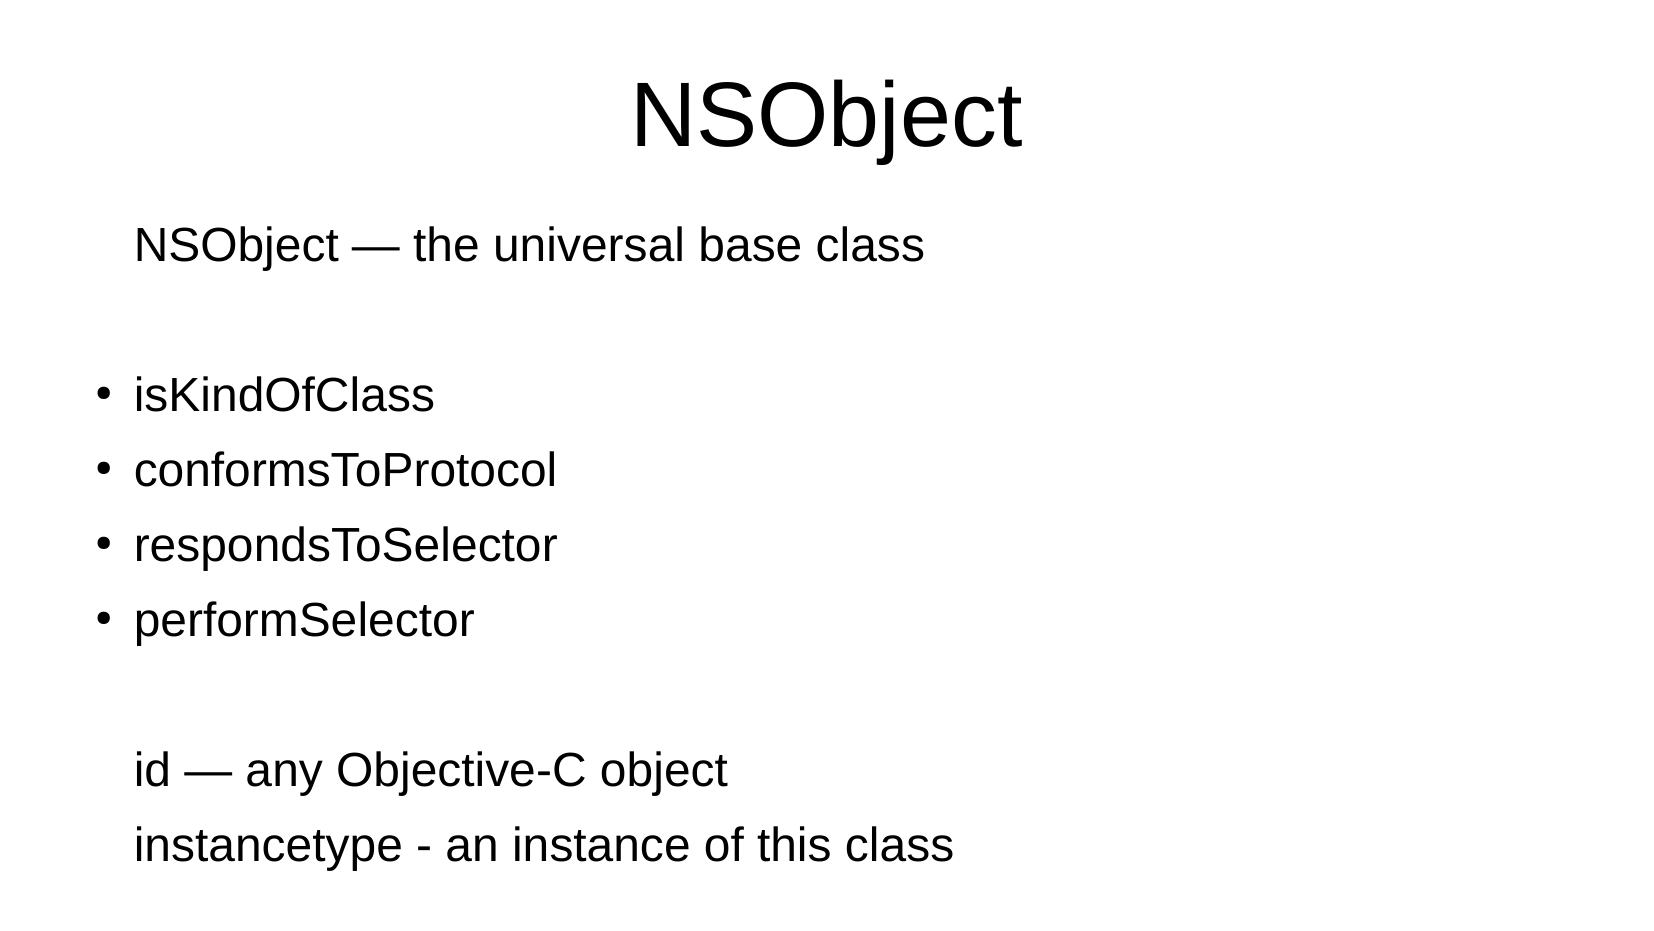

# NSObject
NSObject — the universal base class
isKindOfClass
conformsToProtocol
respondsToSelector
performSelector
id — any Objective-C object
instancetype - an instance of this class